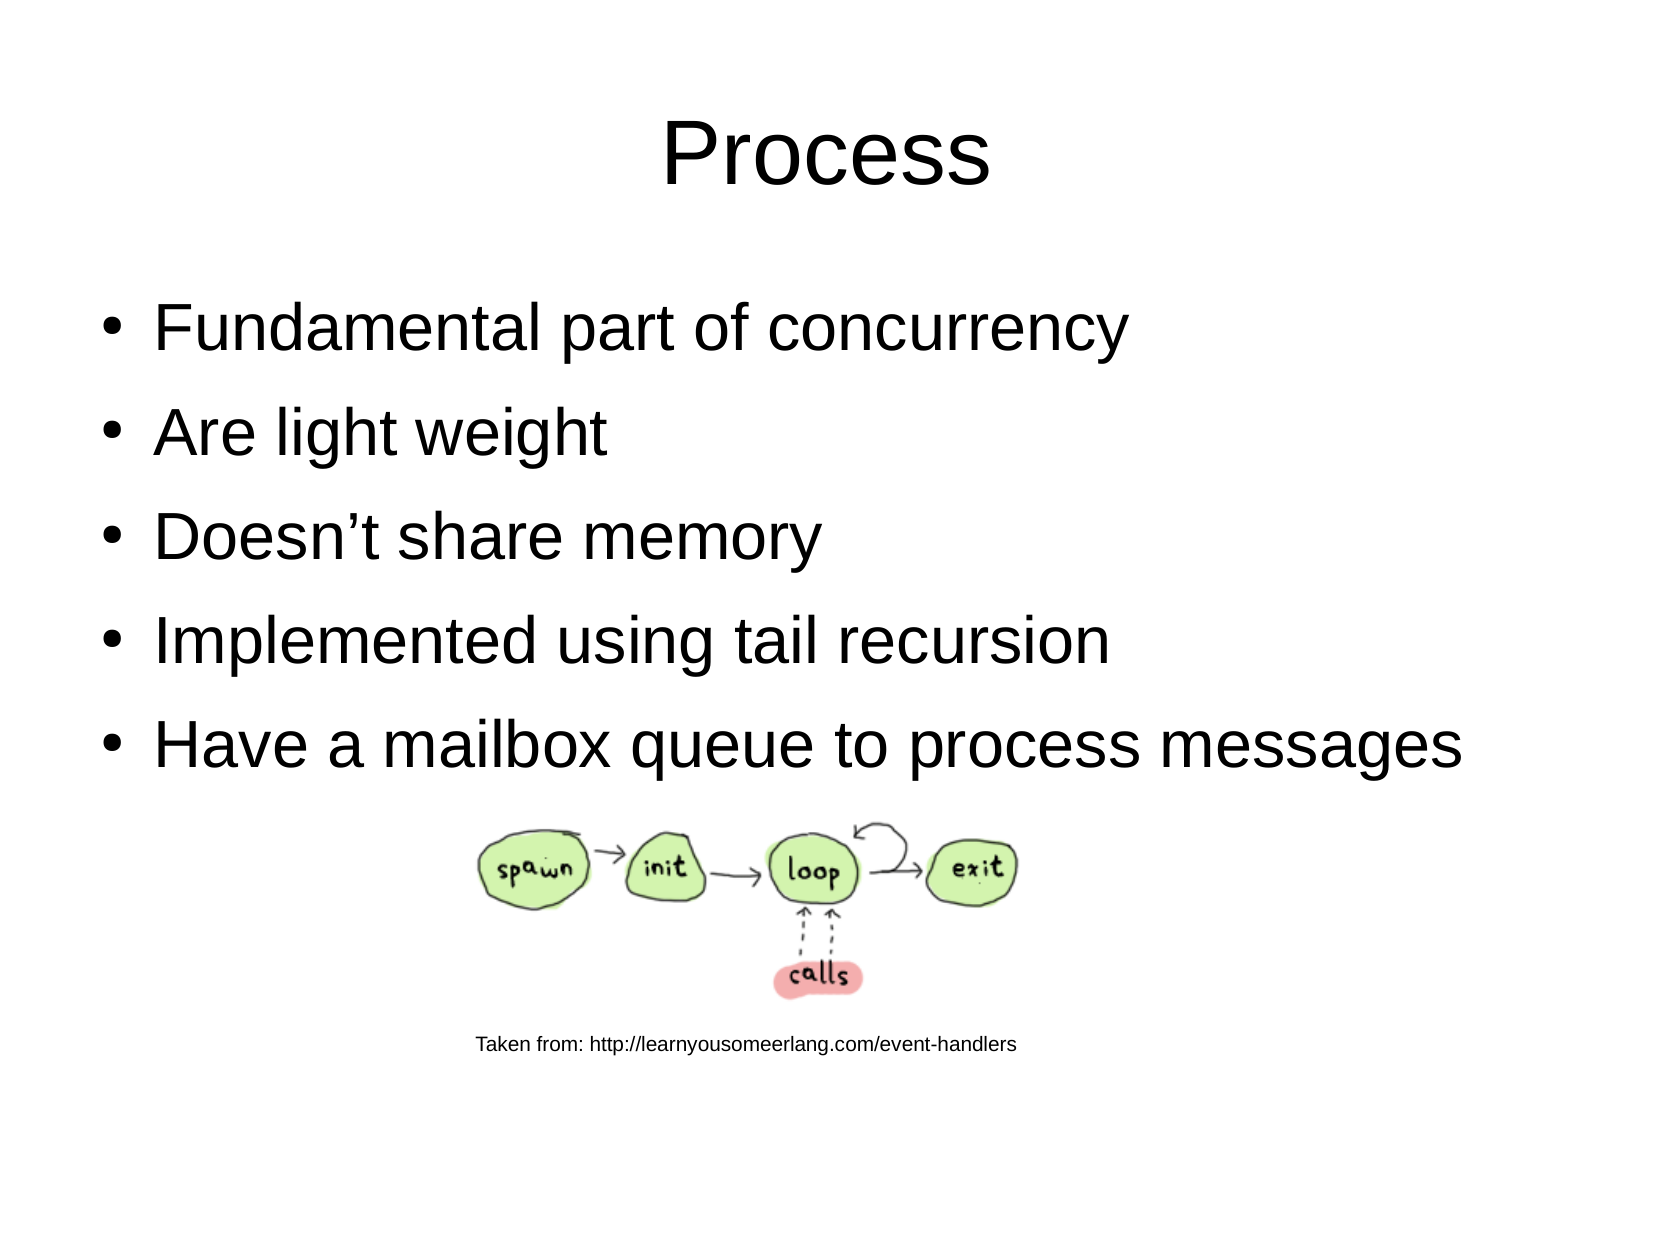

# Process
Fundamental part of concurrency
Are light weight
Doesn’t share memory
Implemented using tail recursion
Have a mailbox queue to process messages
Taken from: http://learnyousomeerlang.com/event-handlers